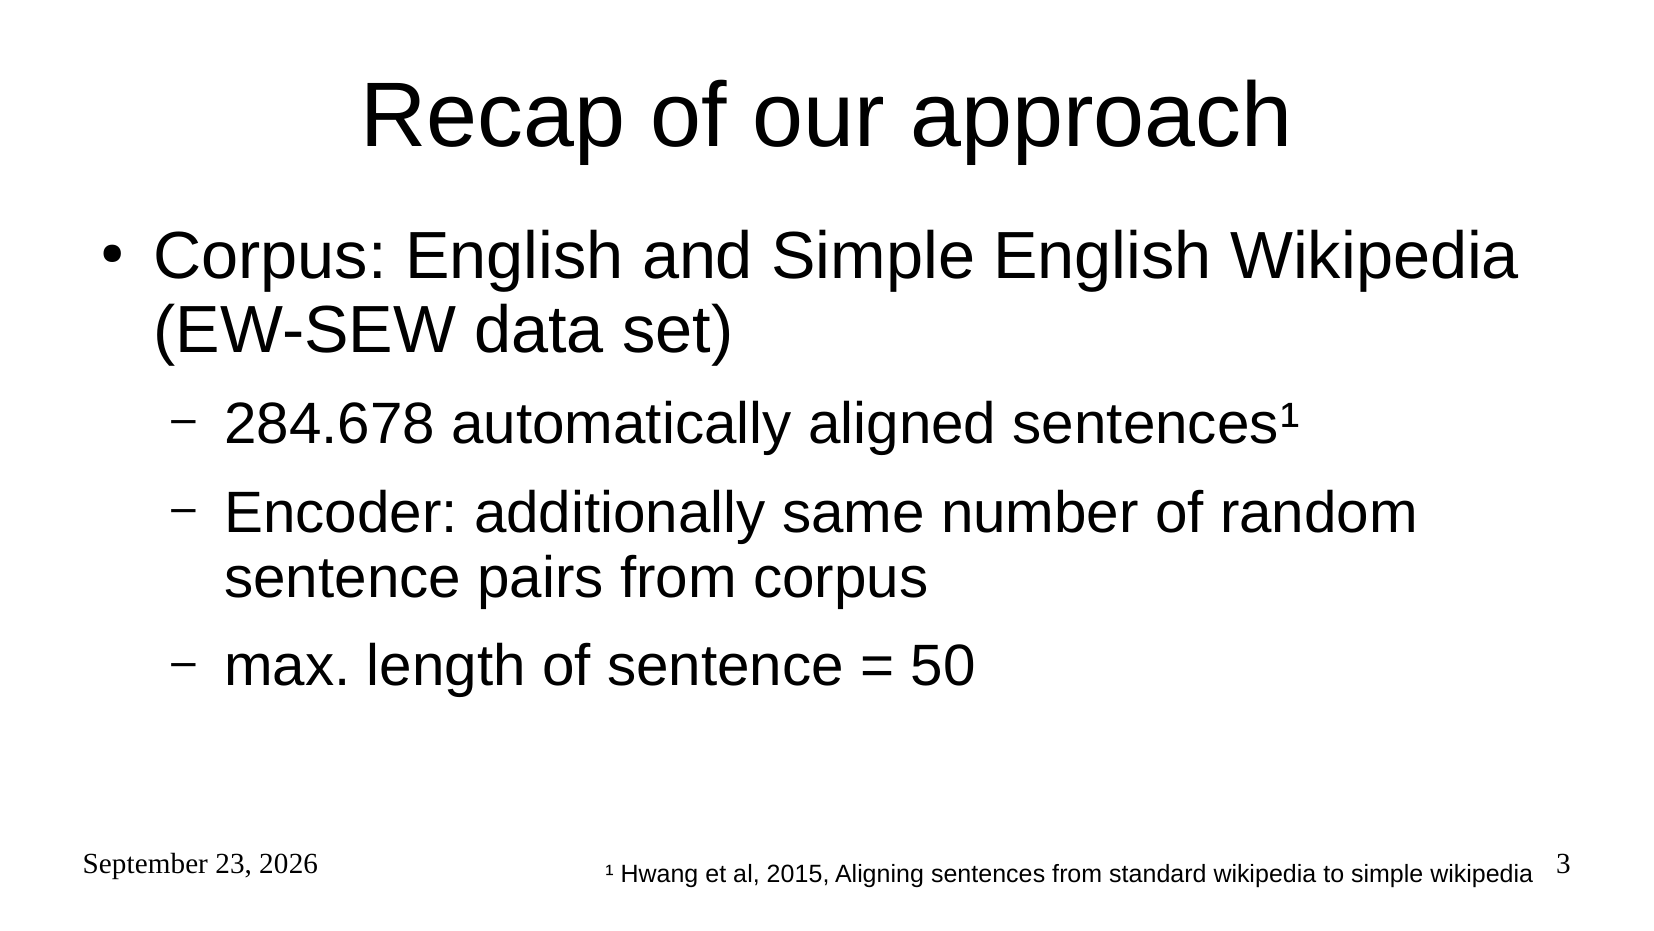

# Recap of our approach
Corpus: English and Simple English Wikipedia (EW-SEW data set)
284.678 automatically aligned sentences¹
Encoder: additionally same number of random sentence pairs from corpus
max. length of sentence = 50
3
¹ Hwang et al, 2015, Aligning sentences from standard wikipedia to simple wikipedia